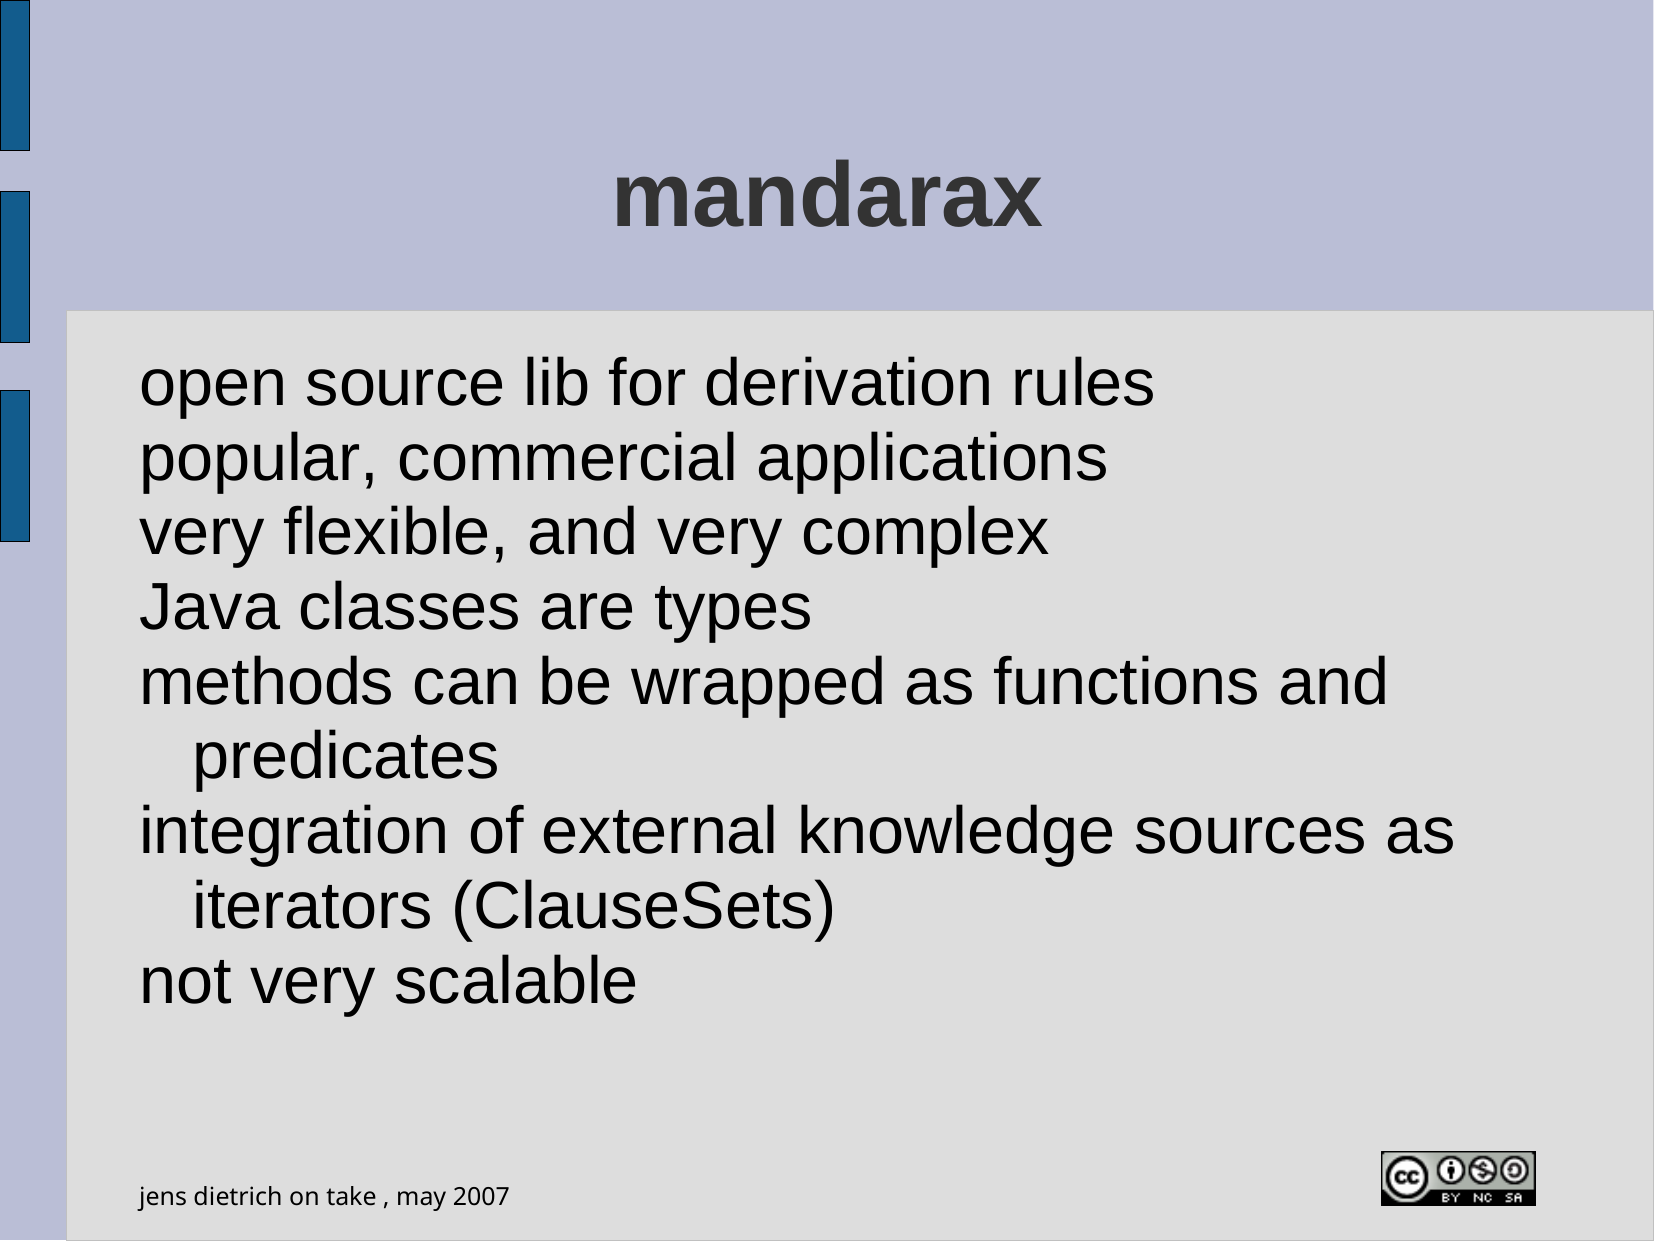

# mandarax
open source lib for derivation rules
popular, commercial applications
very flexible, and very complex
Java classes are types
methods can be wrapped as functions and predicates
integration of external knowledge sources as iterators (ClauseSets)
not very scalable